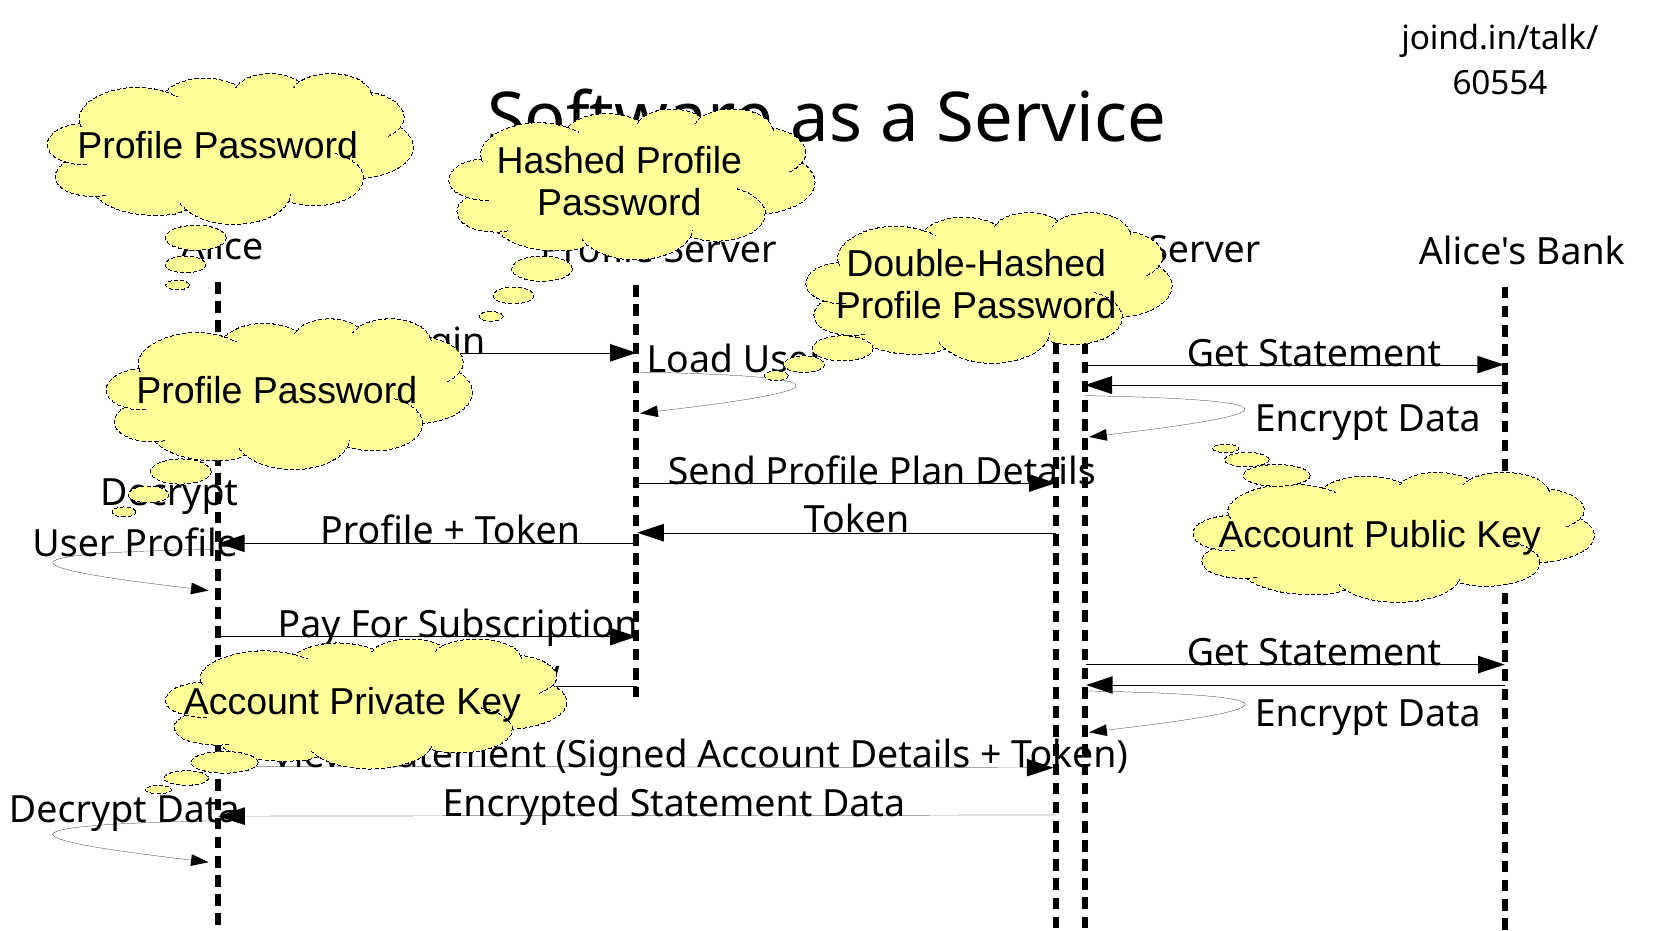

# Software as a Service
Profile Password
Hashed Profile
Password
Alice
Double-Hashed
Profile Password
Profile Server
Transaction Server
Alice's Bank
Login
Get Statement
Profile Password
Load User
Encrypt Data
Send Profile Plan Details
Decrypt
User Profile
Account Public Key
Token
Profile + Token
Pay For Subscription
Get Statement
Account Private Key
Account View
Encrypt Data
View Statement (Signed Account Details + Token)
Encrypted Statement Data
Decrypt Data